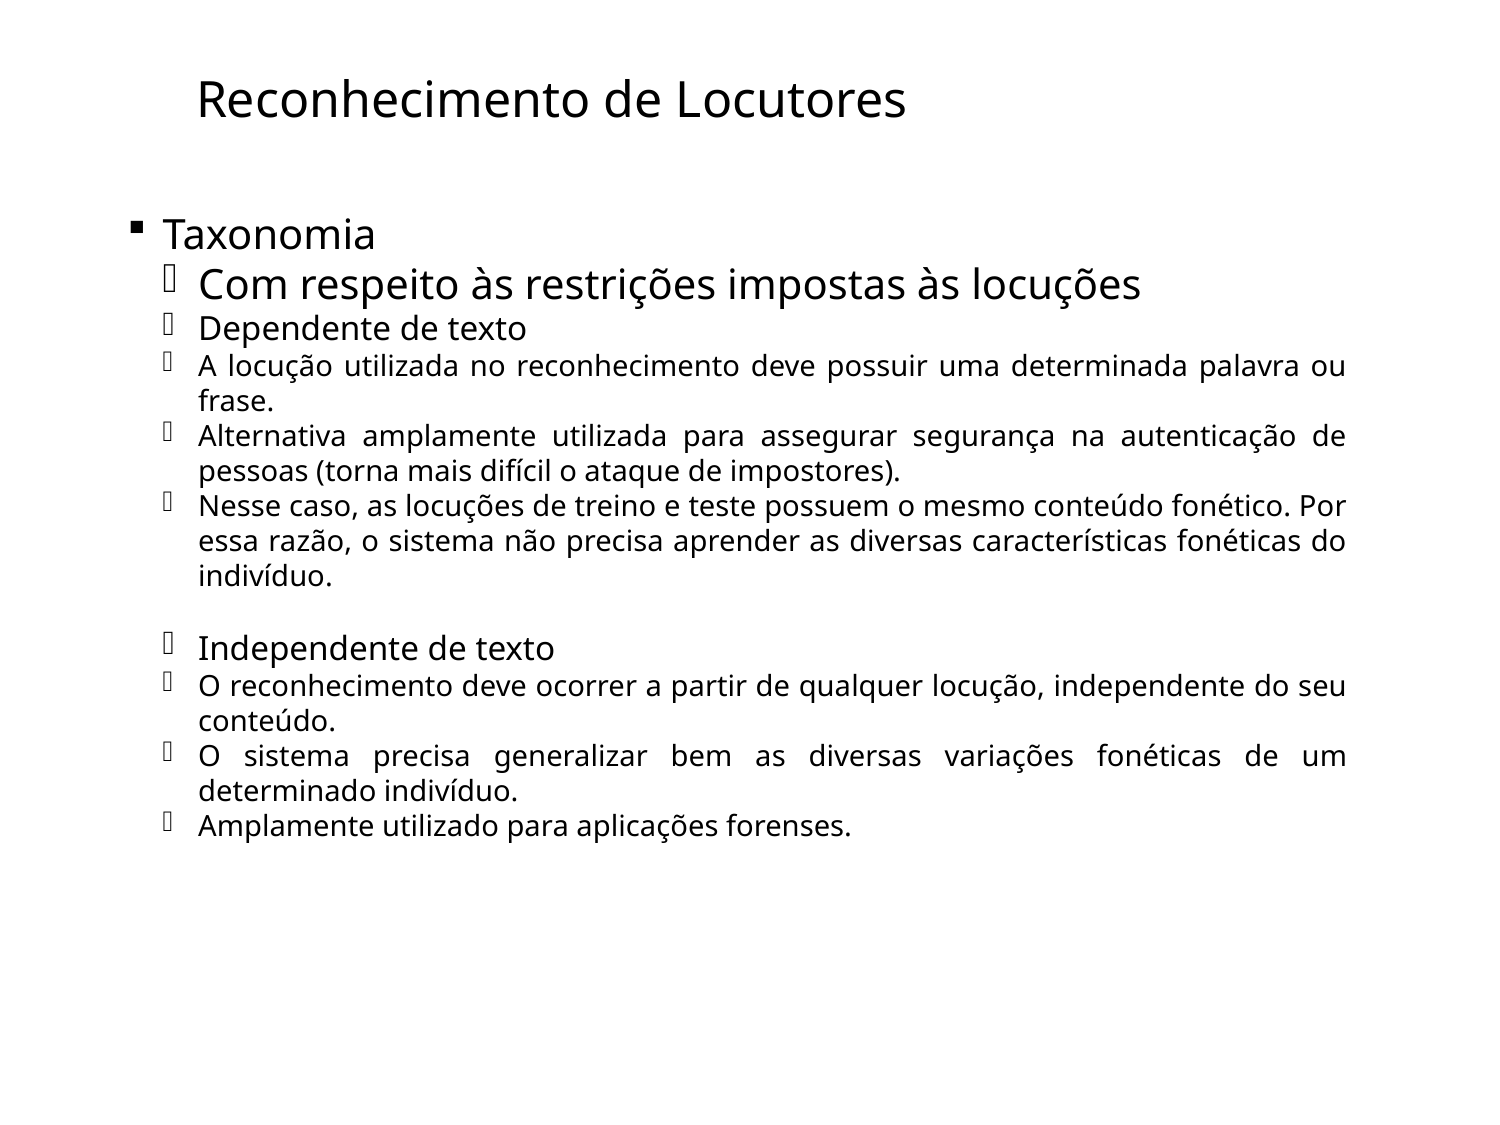

Reconhecimento de Locutores
Taxonomia
Com respeito às restrições impostas às locuções
Dependente de texto
A locução utilizada no reconhecimento deve possuir uma determinada palavra ou frase.
Alternativa amplamente utilizada para assegurar segurança na autenticação de pessoas (torna mais difícil o ataque de impostores).
Nesse caso, as locuções de treino e teste possuem o mesmo conteúdo fonético. Por essa razão, o sistema não precisa aprender as diversas características fonéticas do indivíduo.
Independente de texto
O reconhecimento deve ocorrer a partir de qualquer locução, independente do seu conteúdo.
O sistema precisa generalizar bem as diversas variações fonéticas de um determinado indivíduo.
Amplamente utilizado para aplicações forenses.